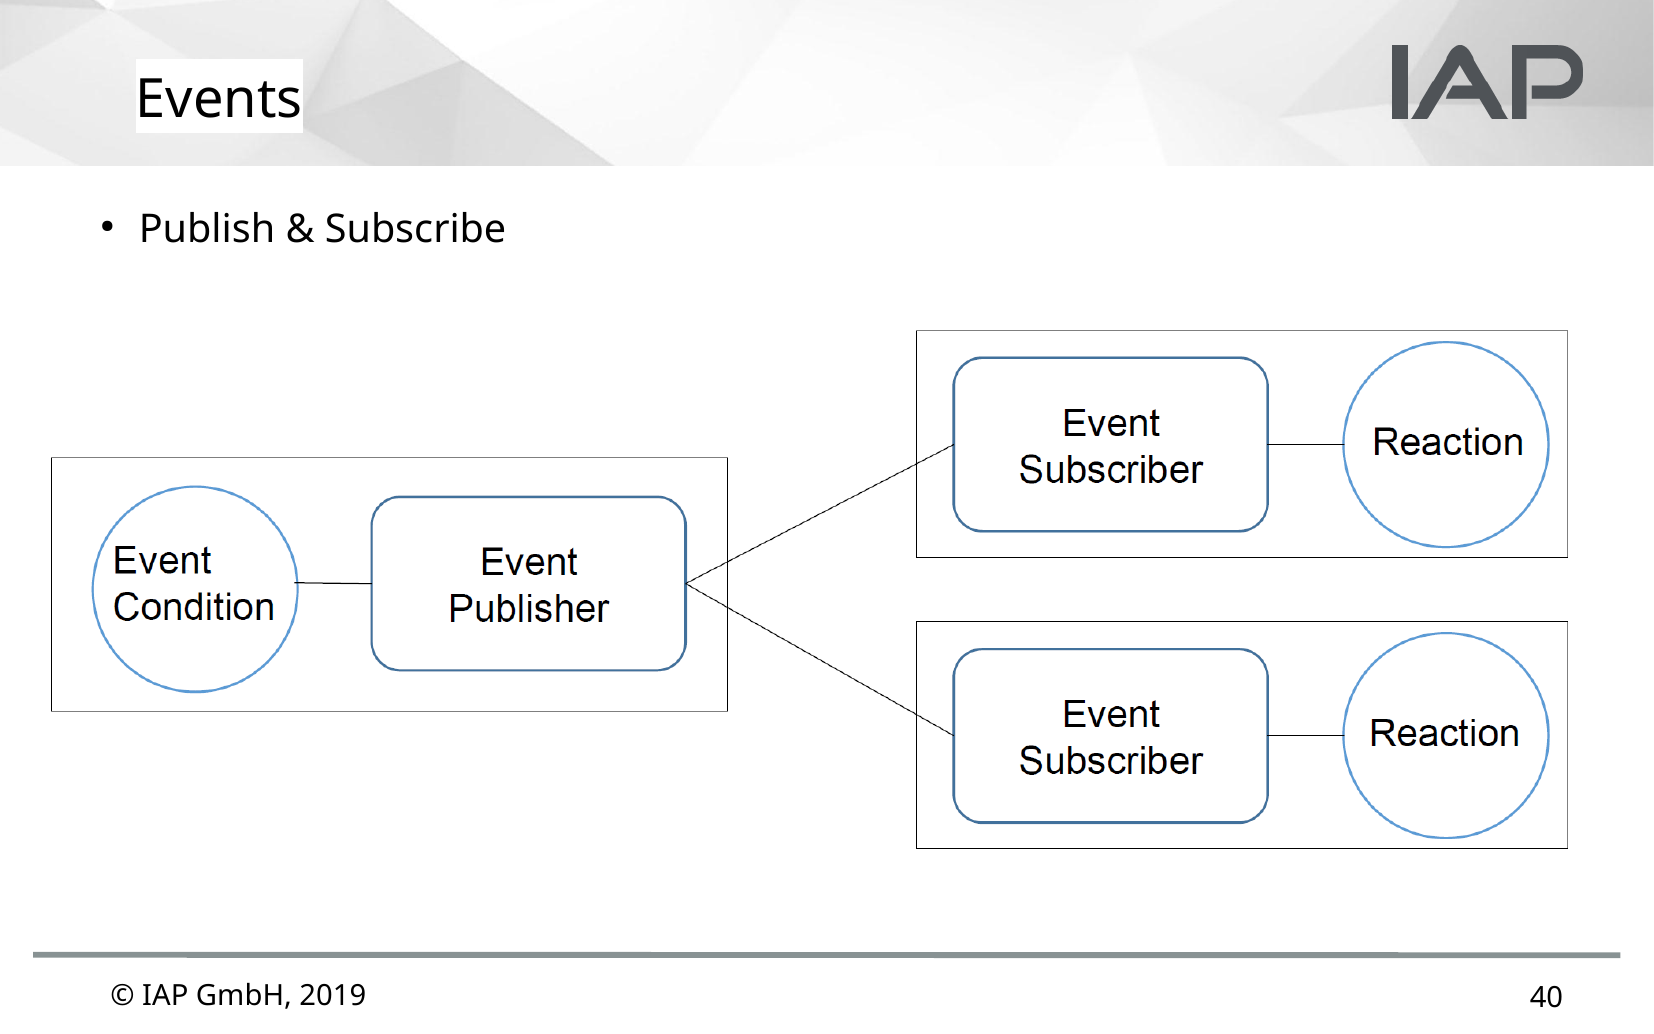

# Events
Publish & Subscribe
© IAP GmbH, 2019
40